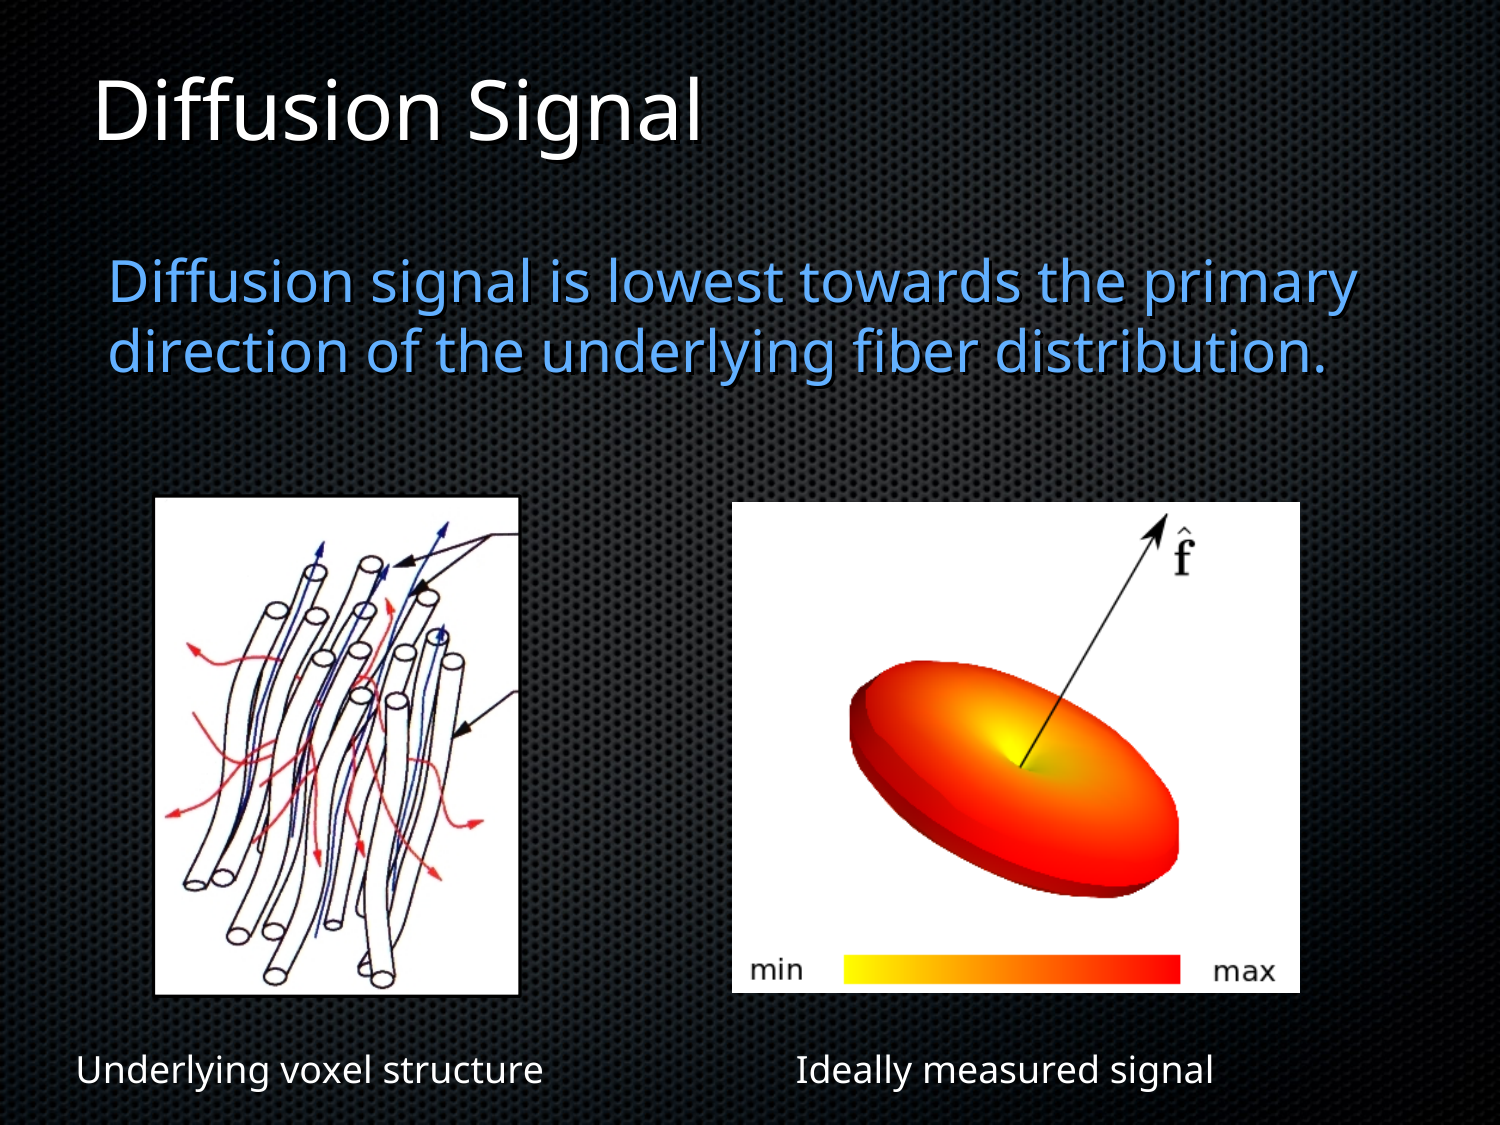

# Diffusion Signal
Diffusion signal is lowest towards the primary direction of the underlying fiber distribution.
Underlying voxel structure
Ideally measured signal